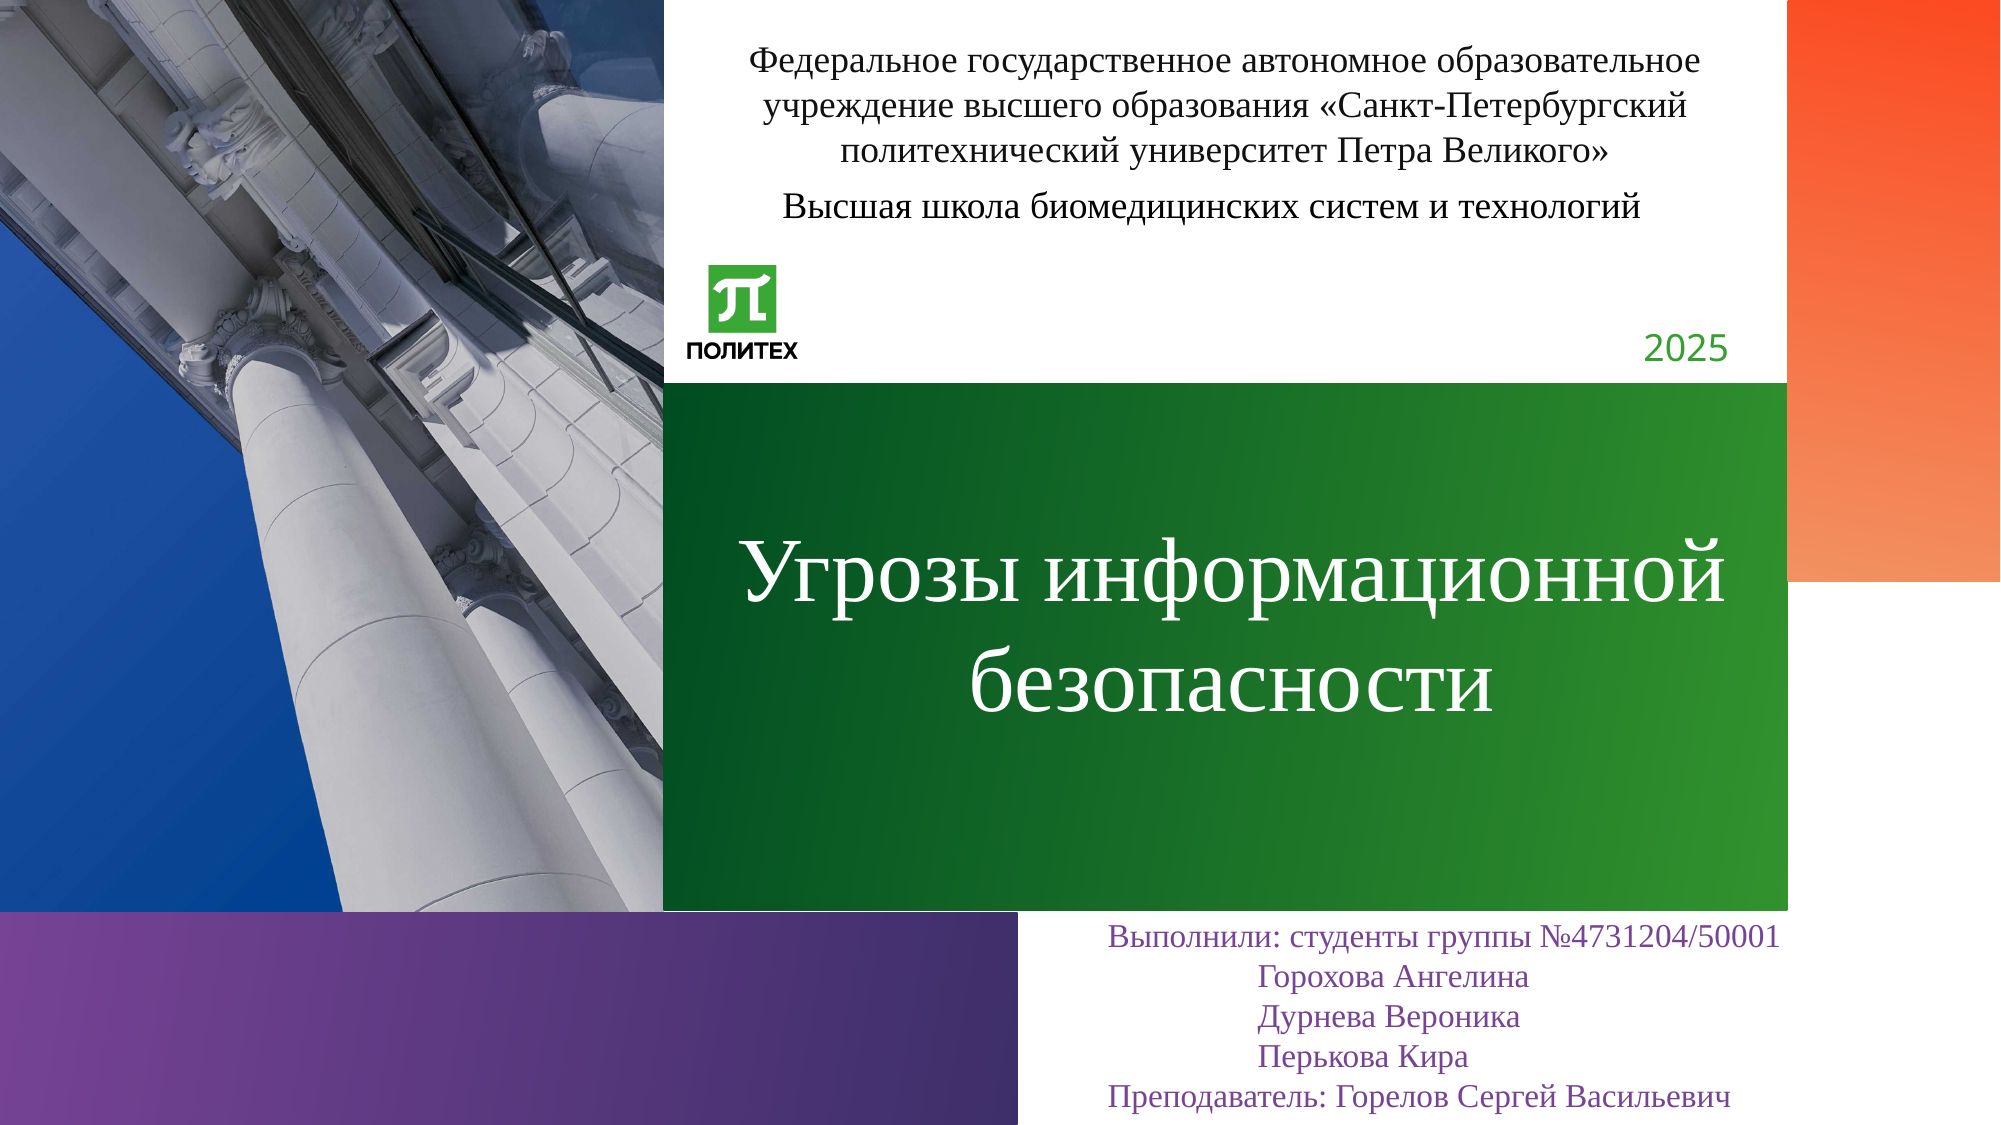

Федеральное государственное автономное образовательное учреждение высшего образования «Санкт-Петербургский политехнический университет Петра Великого»
Высшая школа биомедицинских систем и технологий
2025
Угрозы информационной безопасности
Выполнили: студенты группы №4731204/50001
	Горохова Ангелина
	Дурнева Вероника
	Перькова Кира
Преподаватель: Горелов Сергей Васильевич
УПРАВЛЕНИЕ ПО СВЯЗЯМ
С ОБЩЕСТВЕННОСТЬЮ СПБПУ